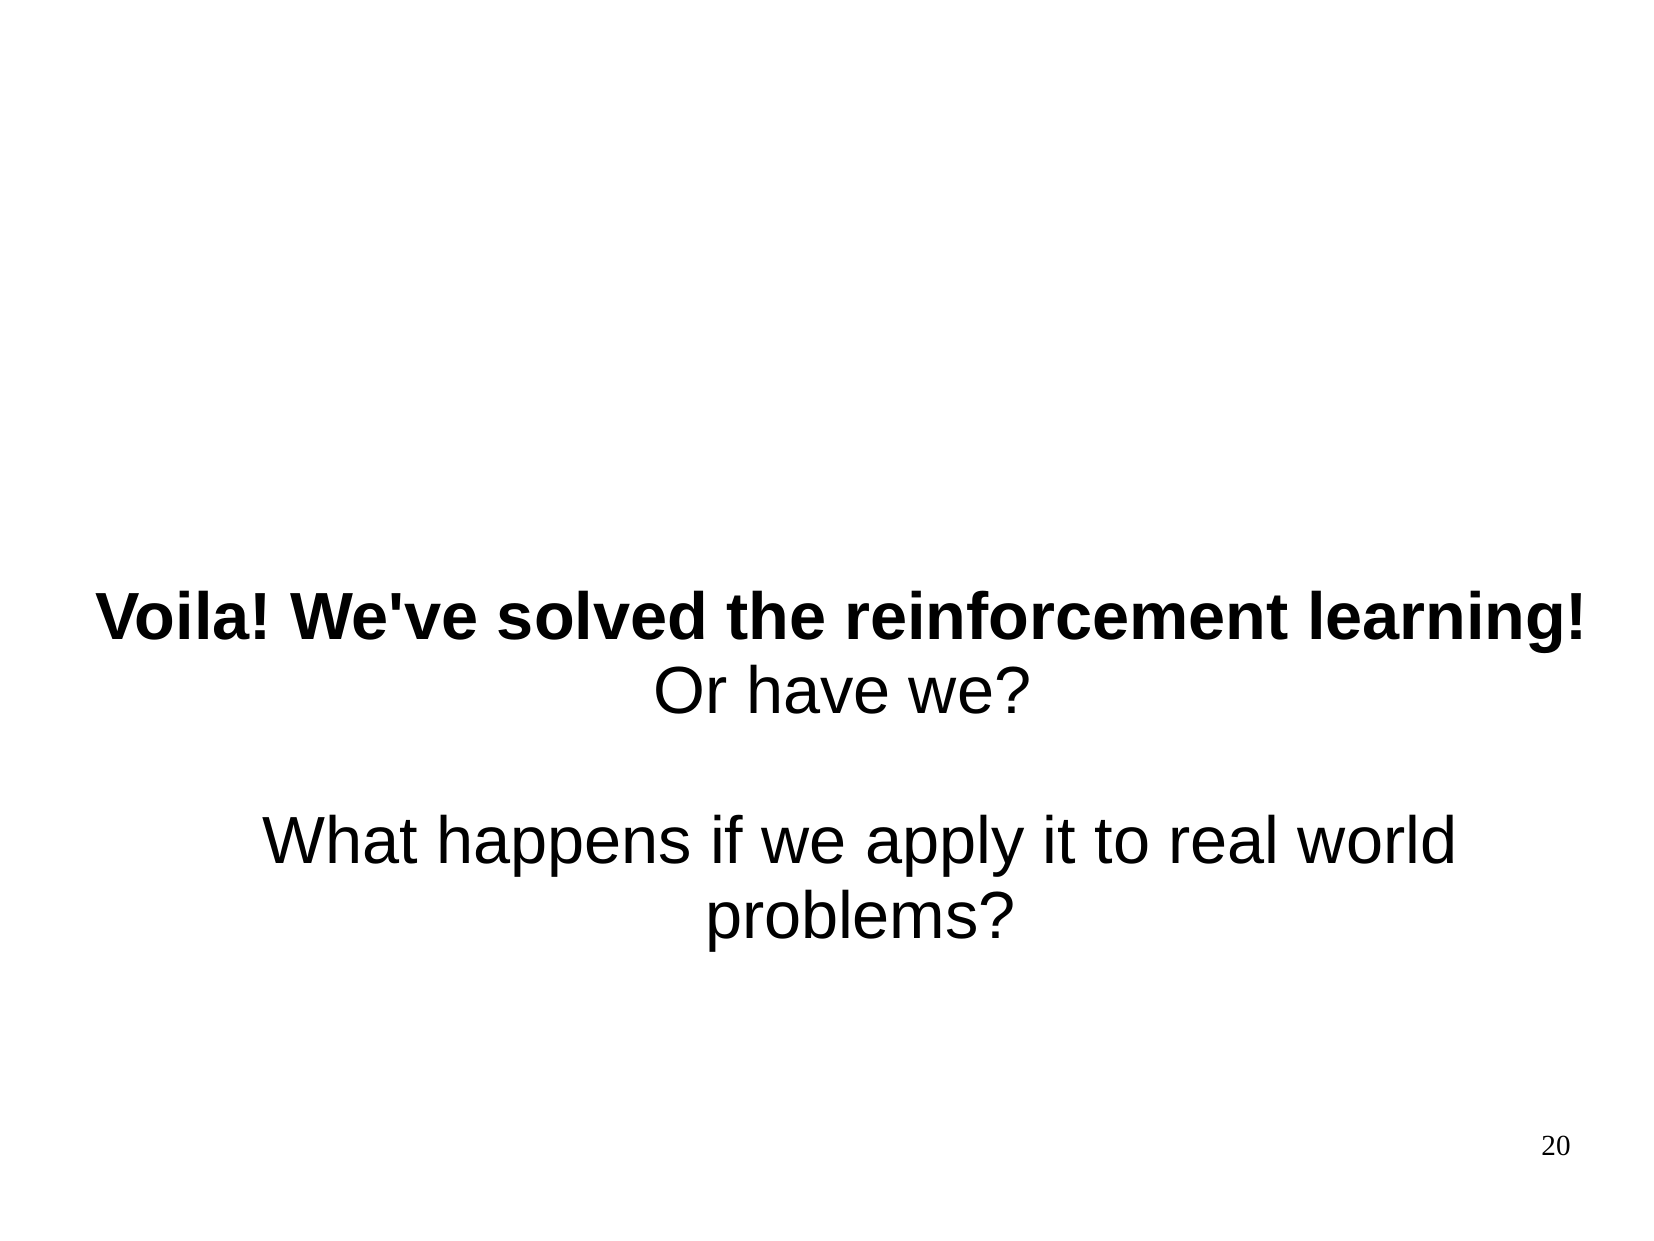

#
Voila! We've solved the reinforcement learning!
Or have we?
What happens if we apply it to real world problems?
20